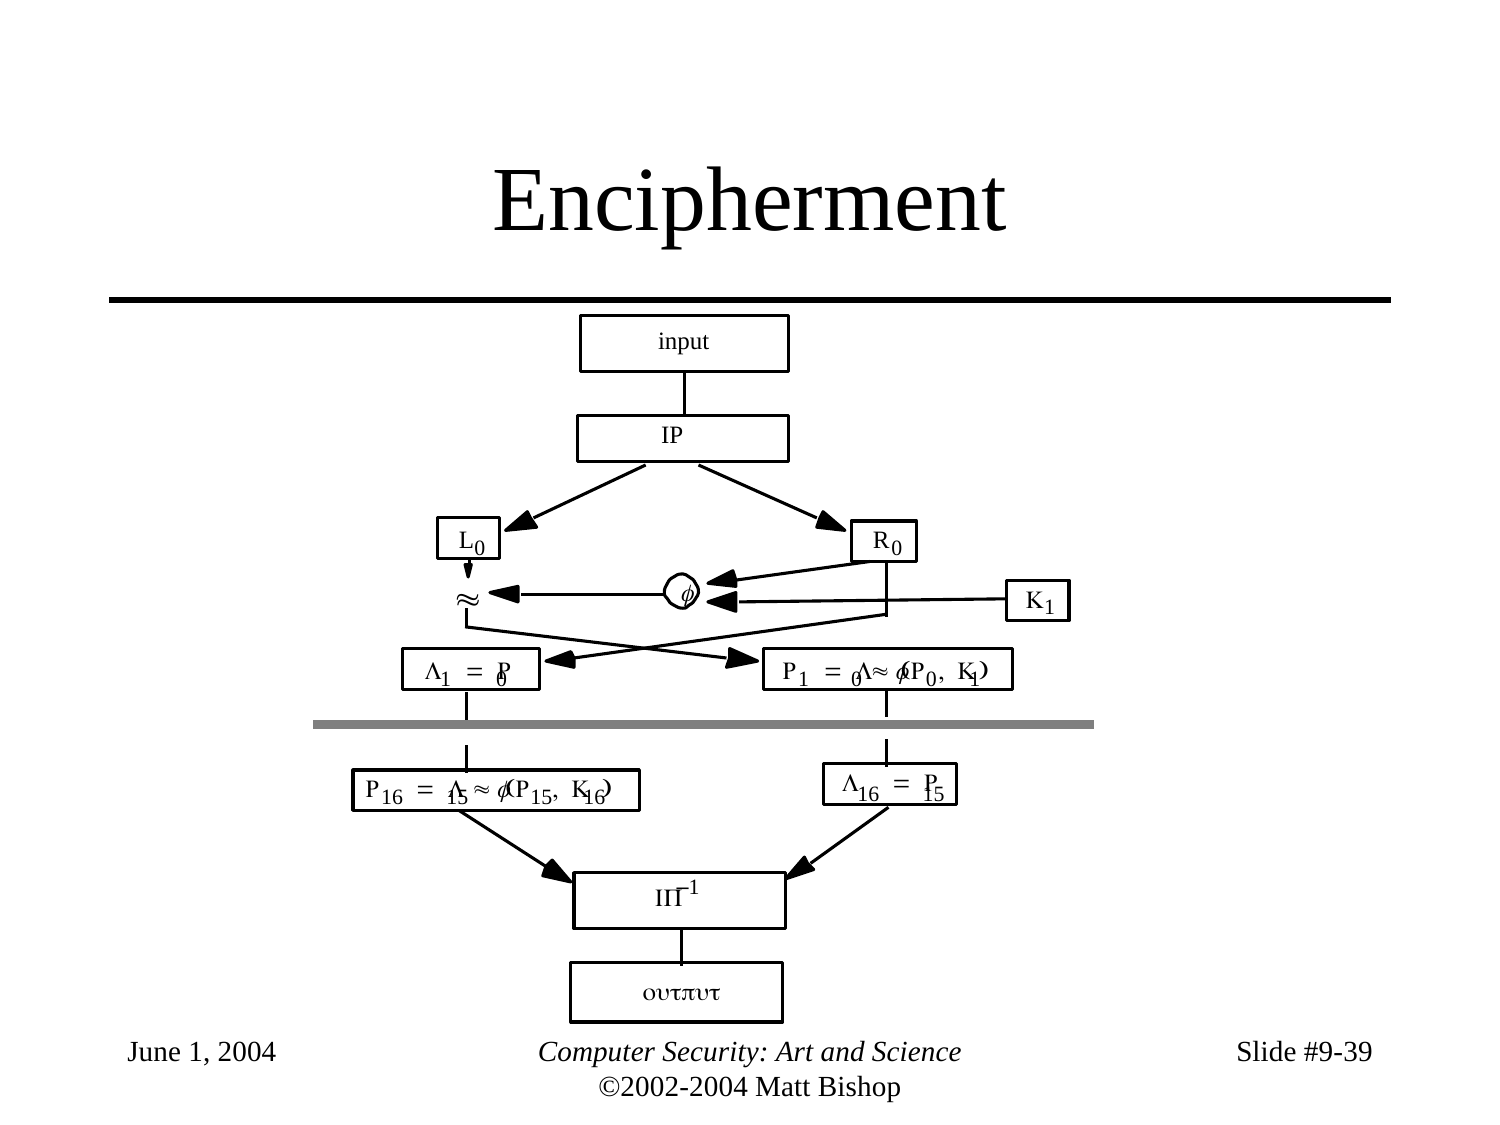

# Encipherment
©2002-2004 Matt Bishop
Slide #9-